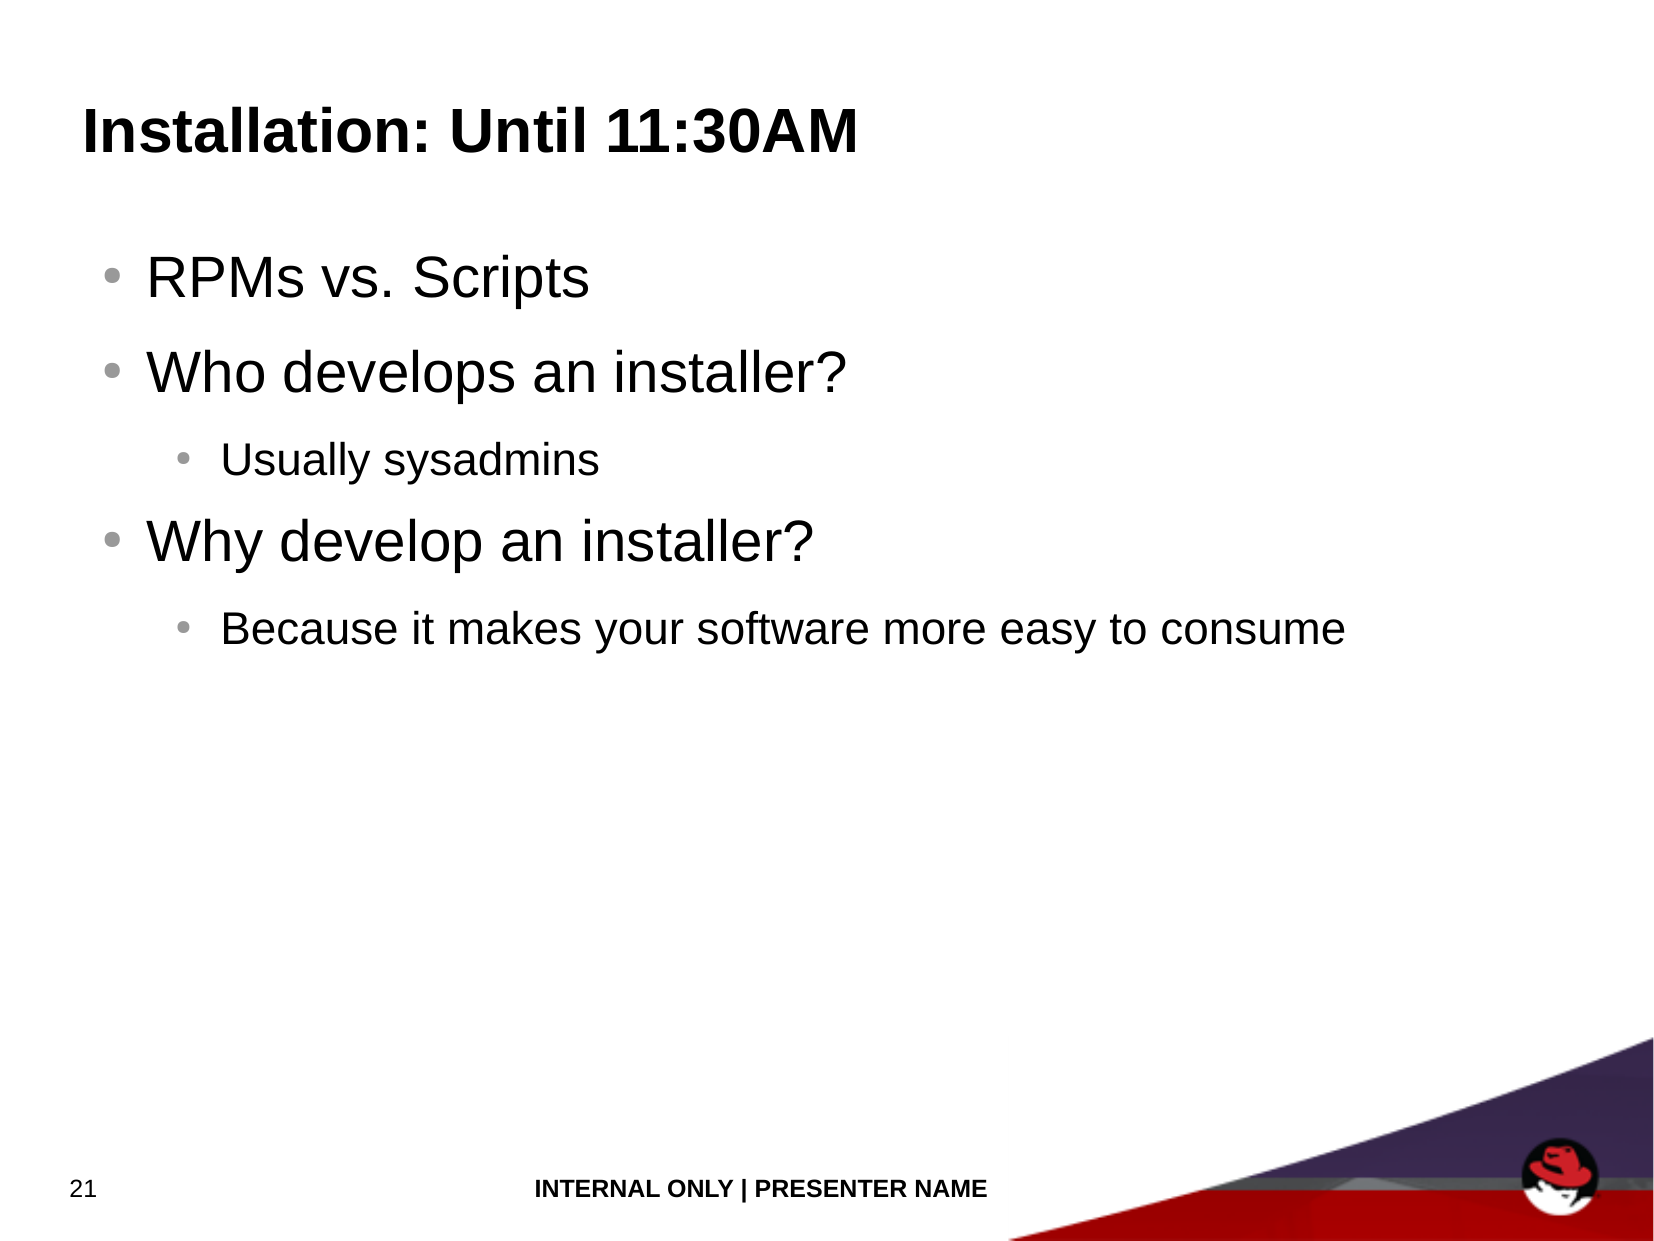

# Installation: Until 11:30AM
RPMs vs. Scripts
Who develops an installer?
Usually sysadmins
Why develop an installer?
Because it makes your software more easy to consume